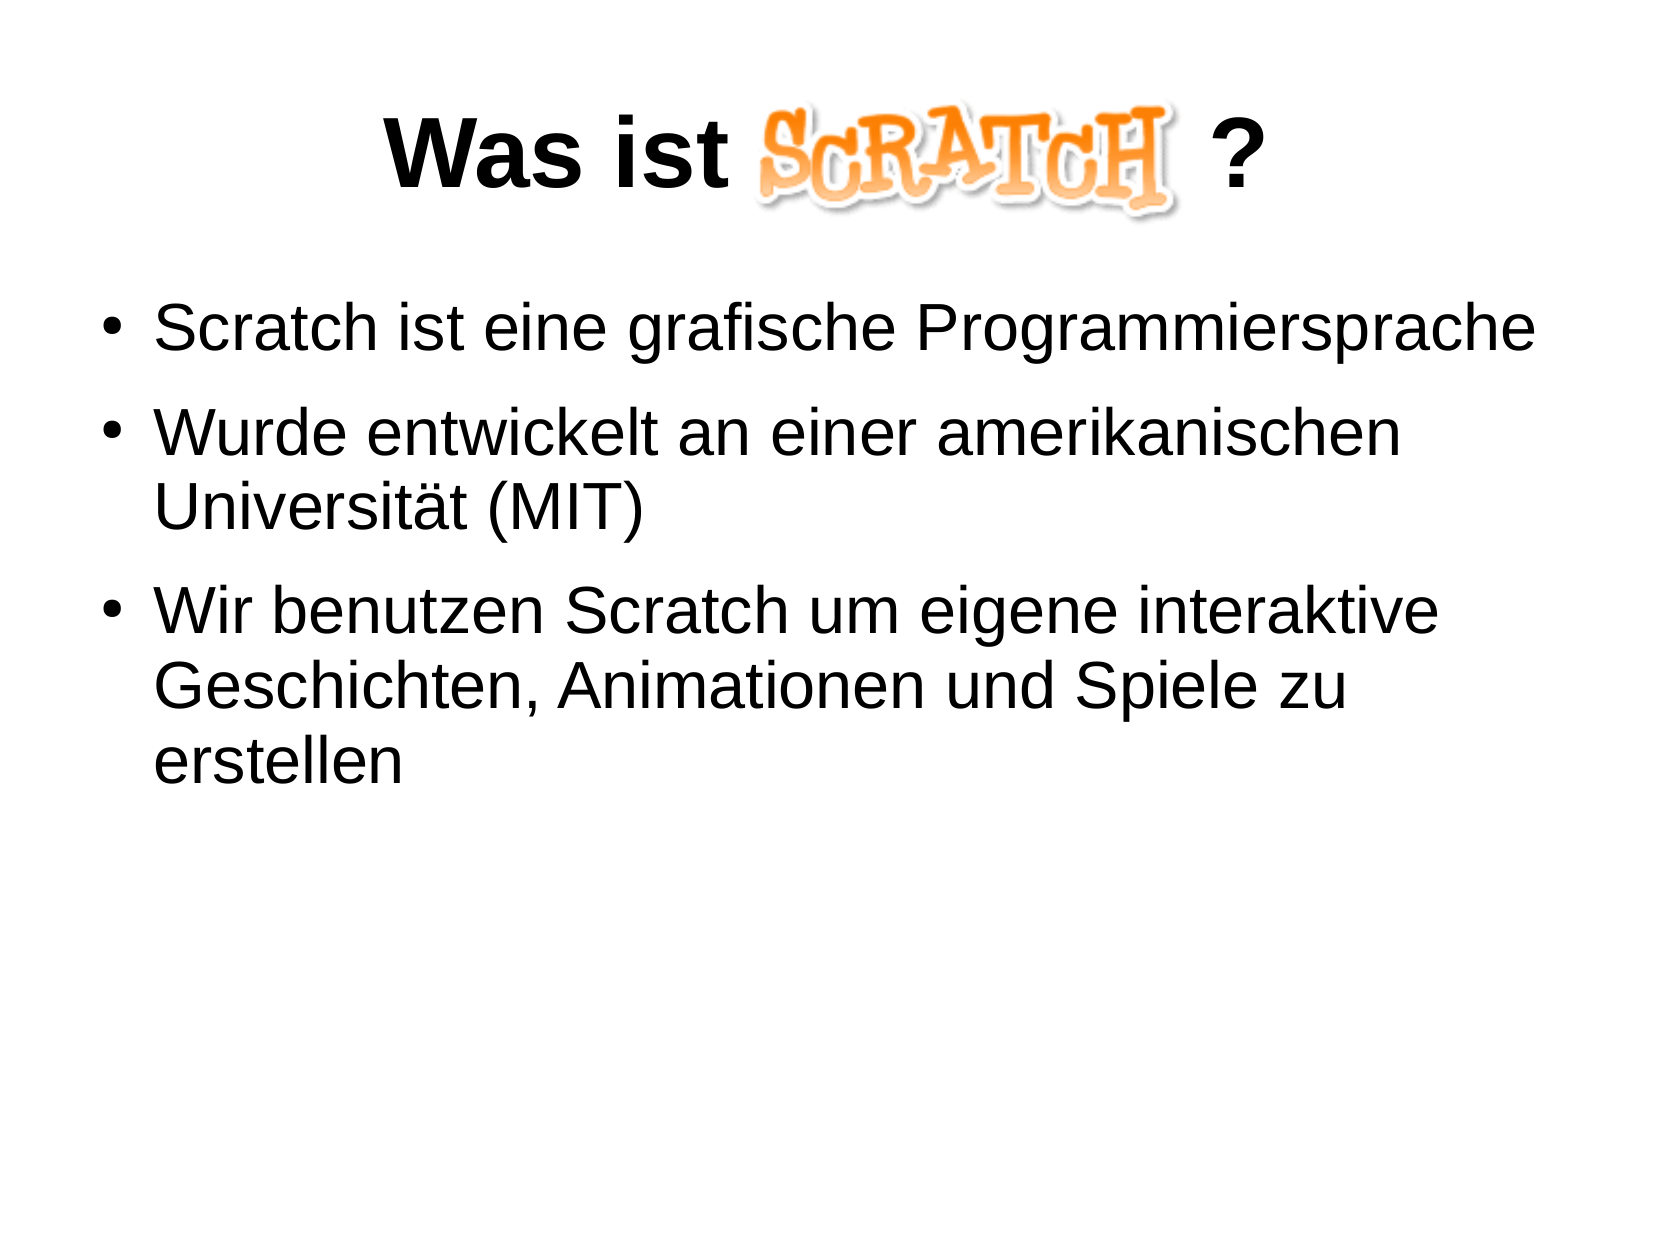

# Was ist							?
Scratch ist eine grafische Programmiersprache
Wurde entwickelt an einer amerikanischen Universität (MIT)
Wir benutzen Scratch um eigene interaktive Geschichten, Animationen und Spiele zu erstellen